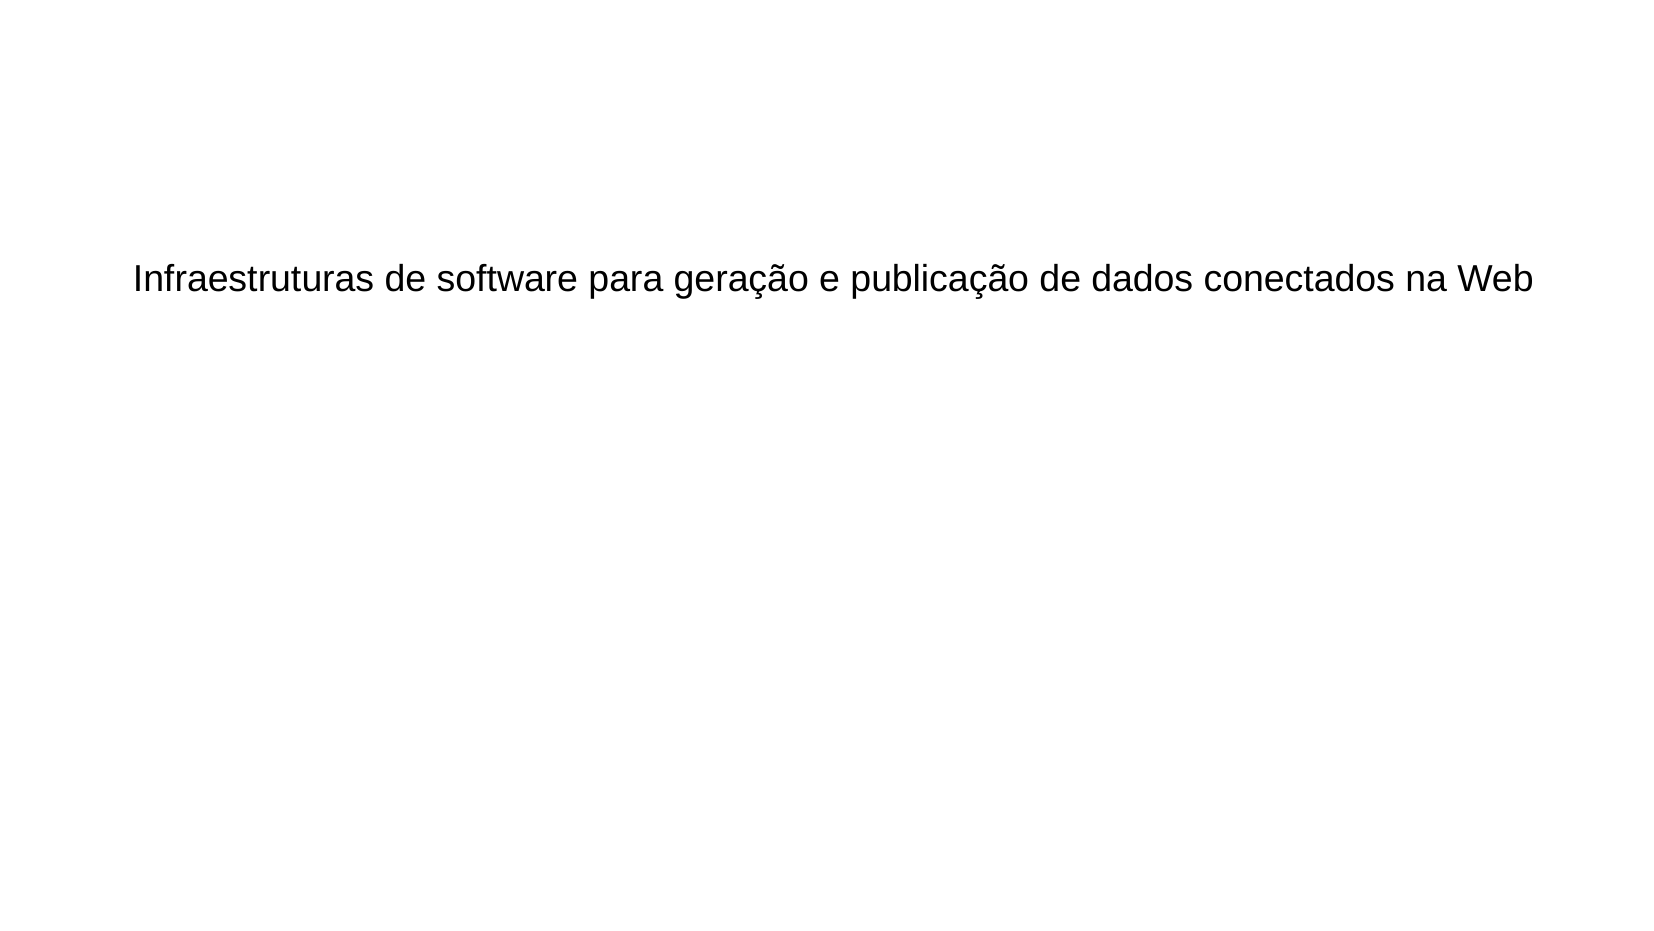

Infraestruturas de software para geração e publicação de dados conectados na Web